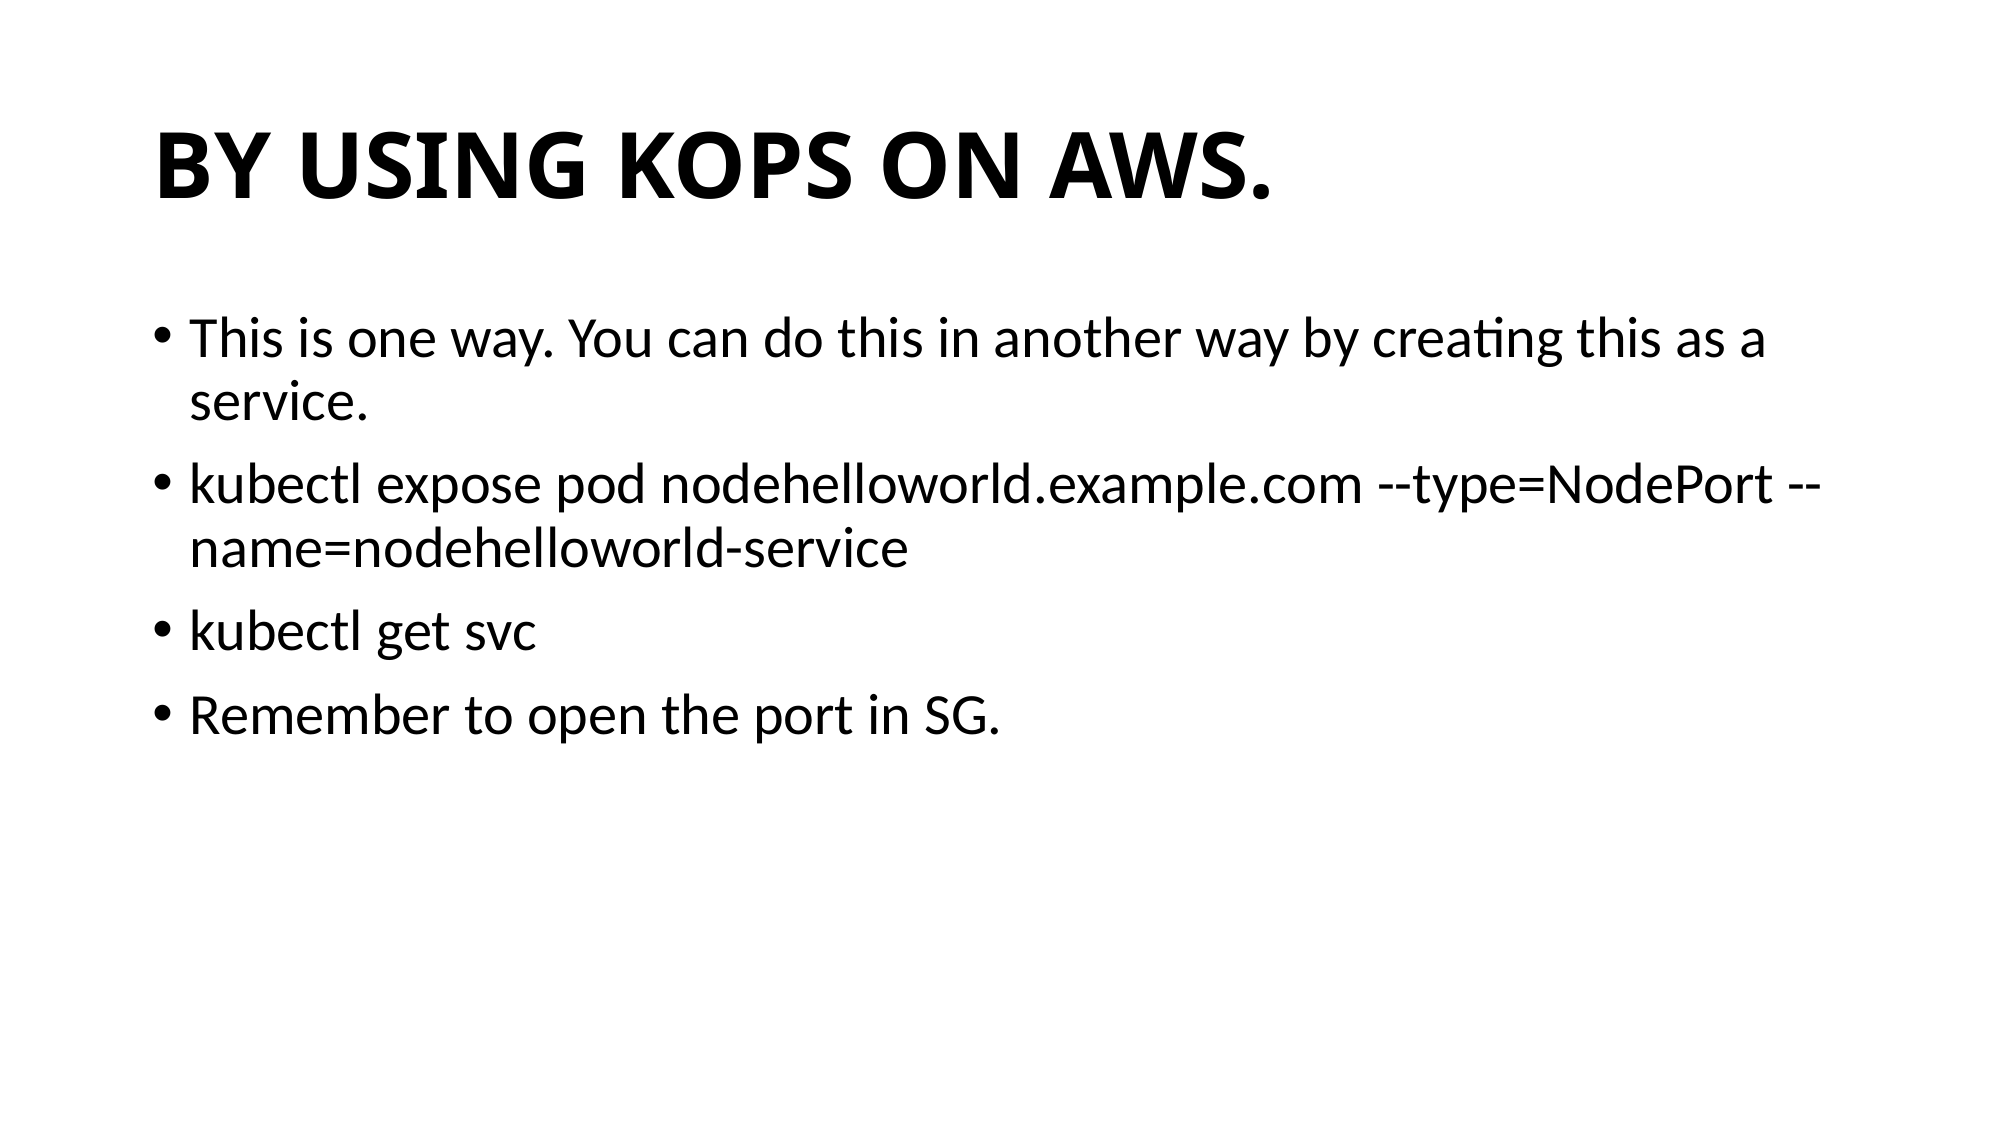

# BY USING KOPS ON AWS.
This is one way. You can do this in another way by creating this as a service.
kubectl expose pod nodehelloworld.example.com --type=NodePort --name=nodehelloworld-service
kubectl get svc
Remember to open the port in SG.